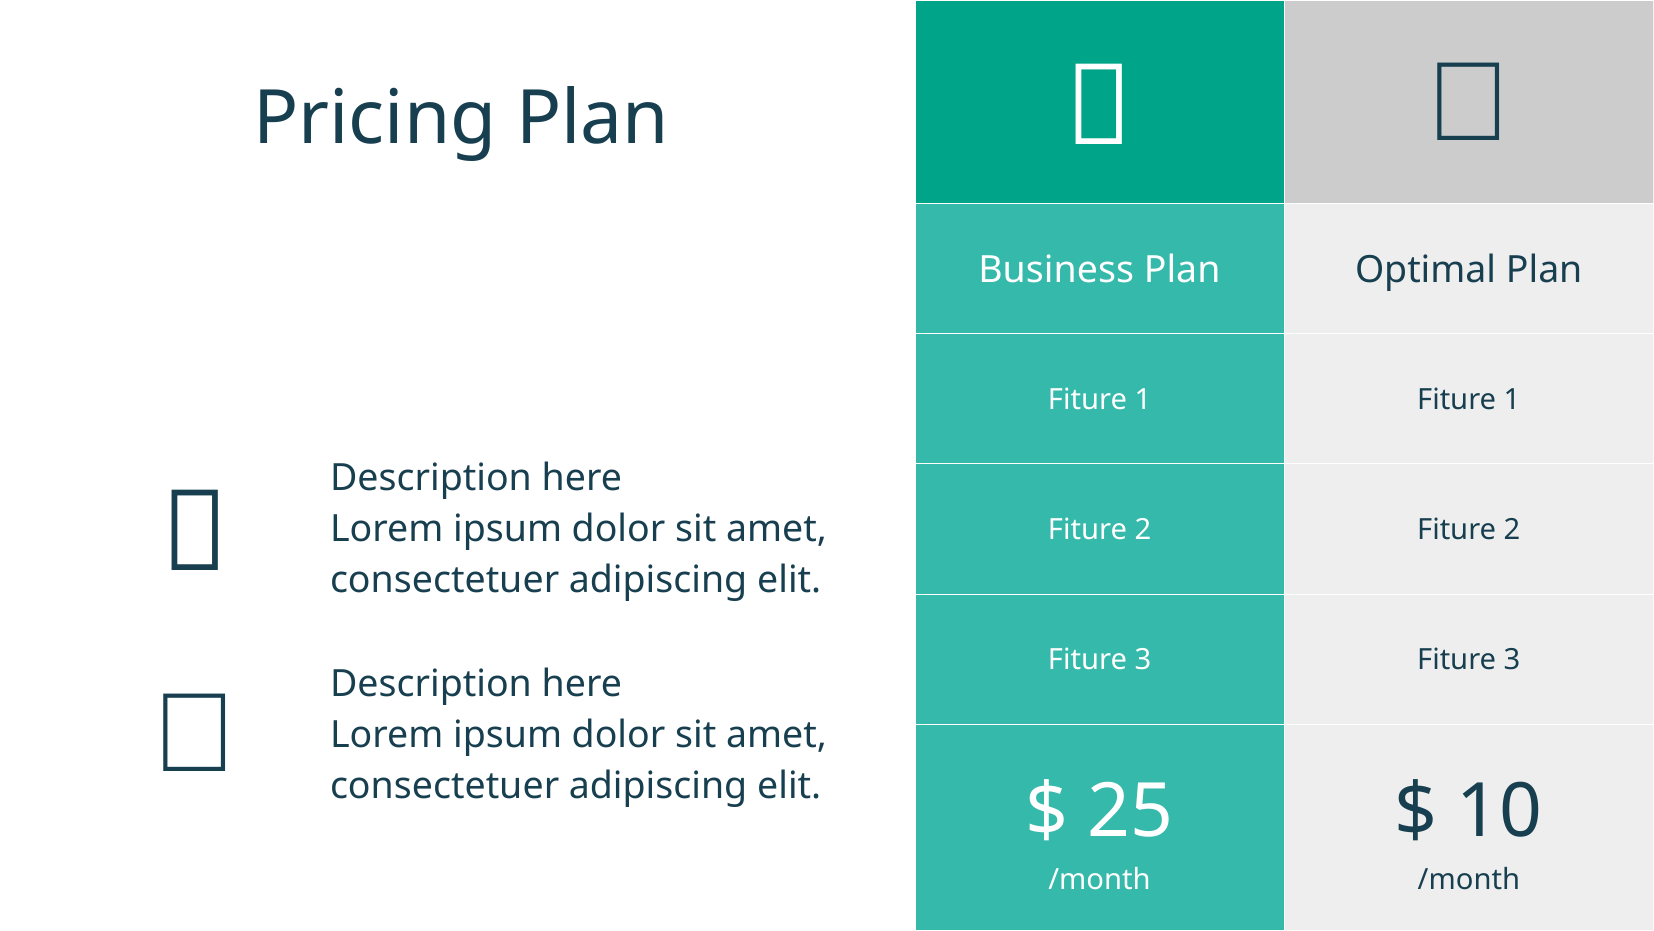

|  |  |
| --- | --- |
| Business Plan | Optimal Plan |
| Fiture 1 | Fiture 1 |
| Fiture 2 | Fiture 2 |
| Fiture 3 | Fiture 3 |
| $ 25 /month | $ 10 /month |
# Pricing Plan

Description here
Lorem ipsum dolor sit amet, consectetuer adipiscing elit.

Description here
Lorem ipsum dolor sit amet, consectetuer adipiscing elit.